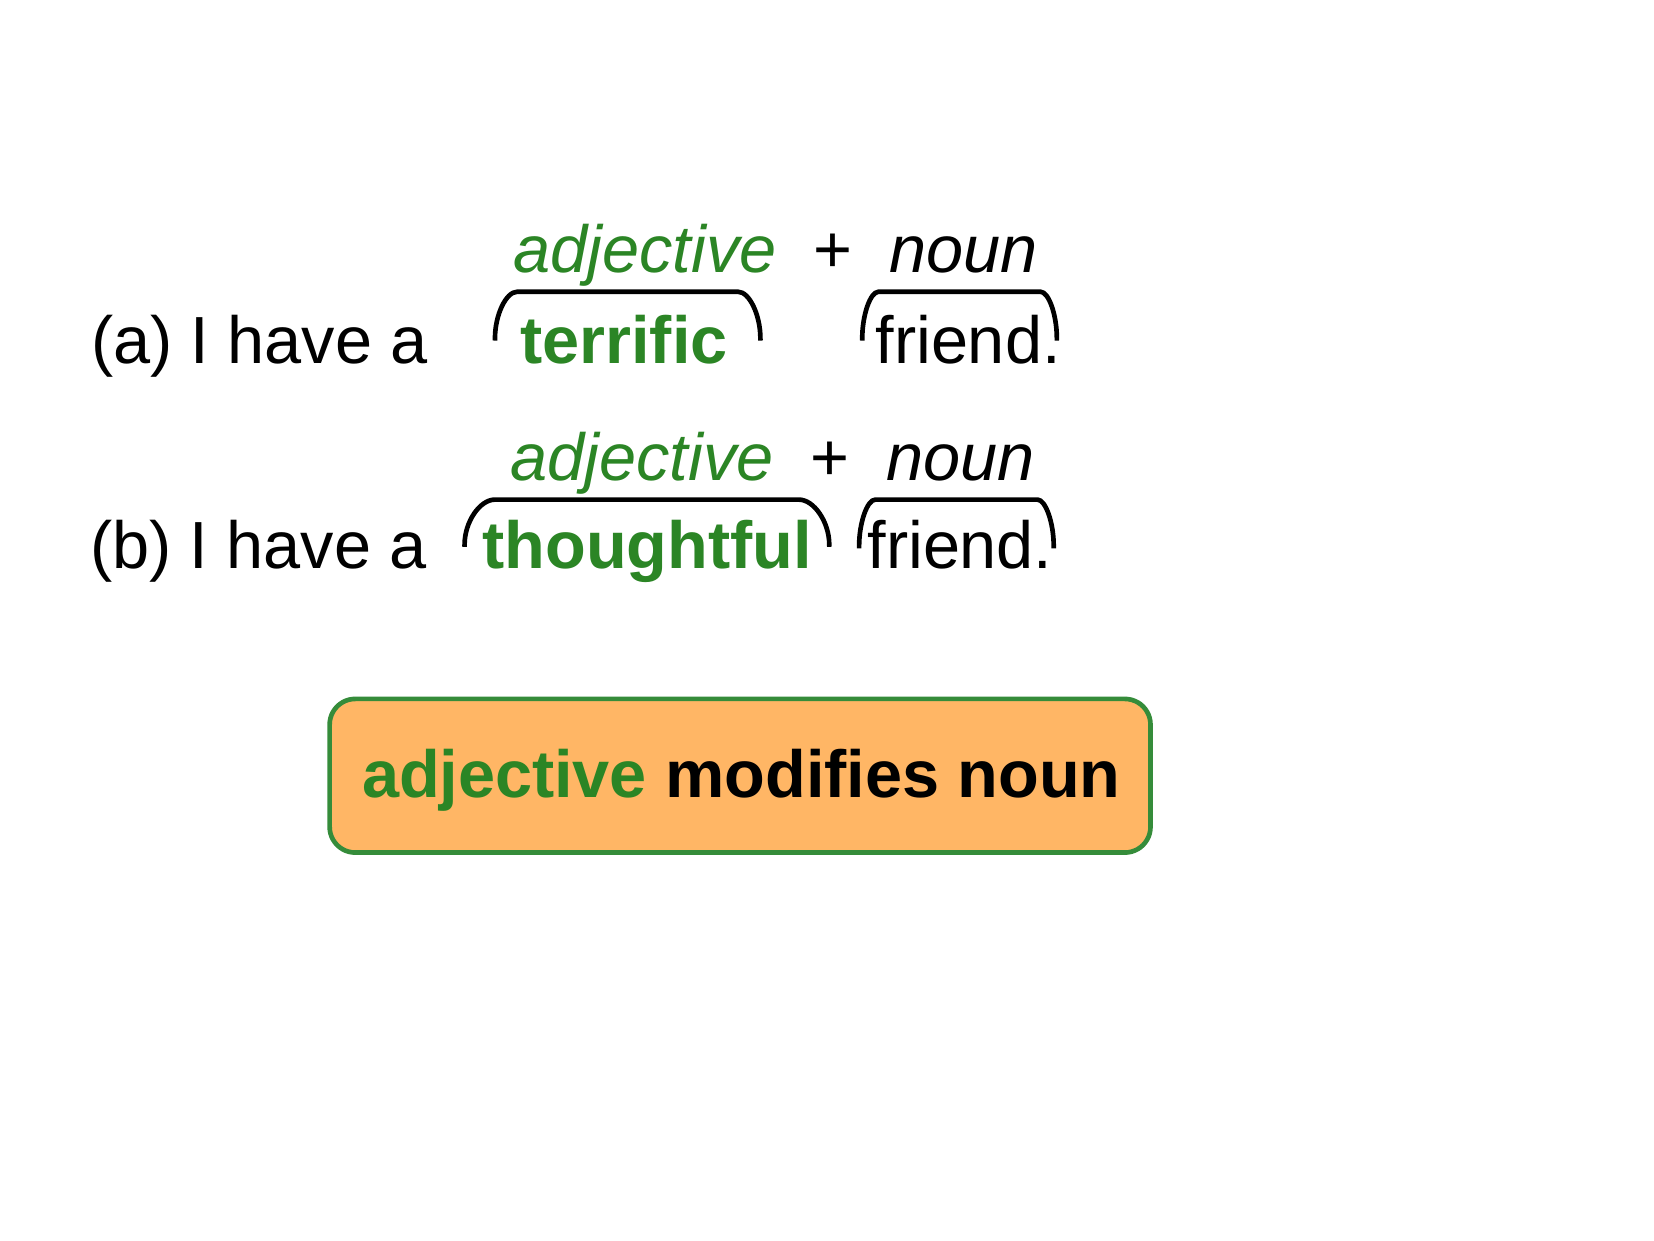

12-1 ADJECTIVE CLAUSES: INTRODUCTION
adjective + noun
11-10 CPITALIZATION
(a) I have a terrific friend.
adjective + noun
(b) I have a thoughtful friend.
adjective modifies noun